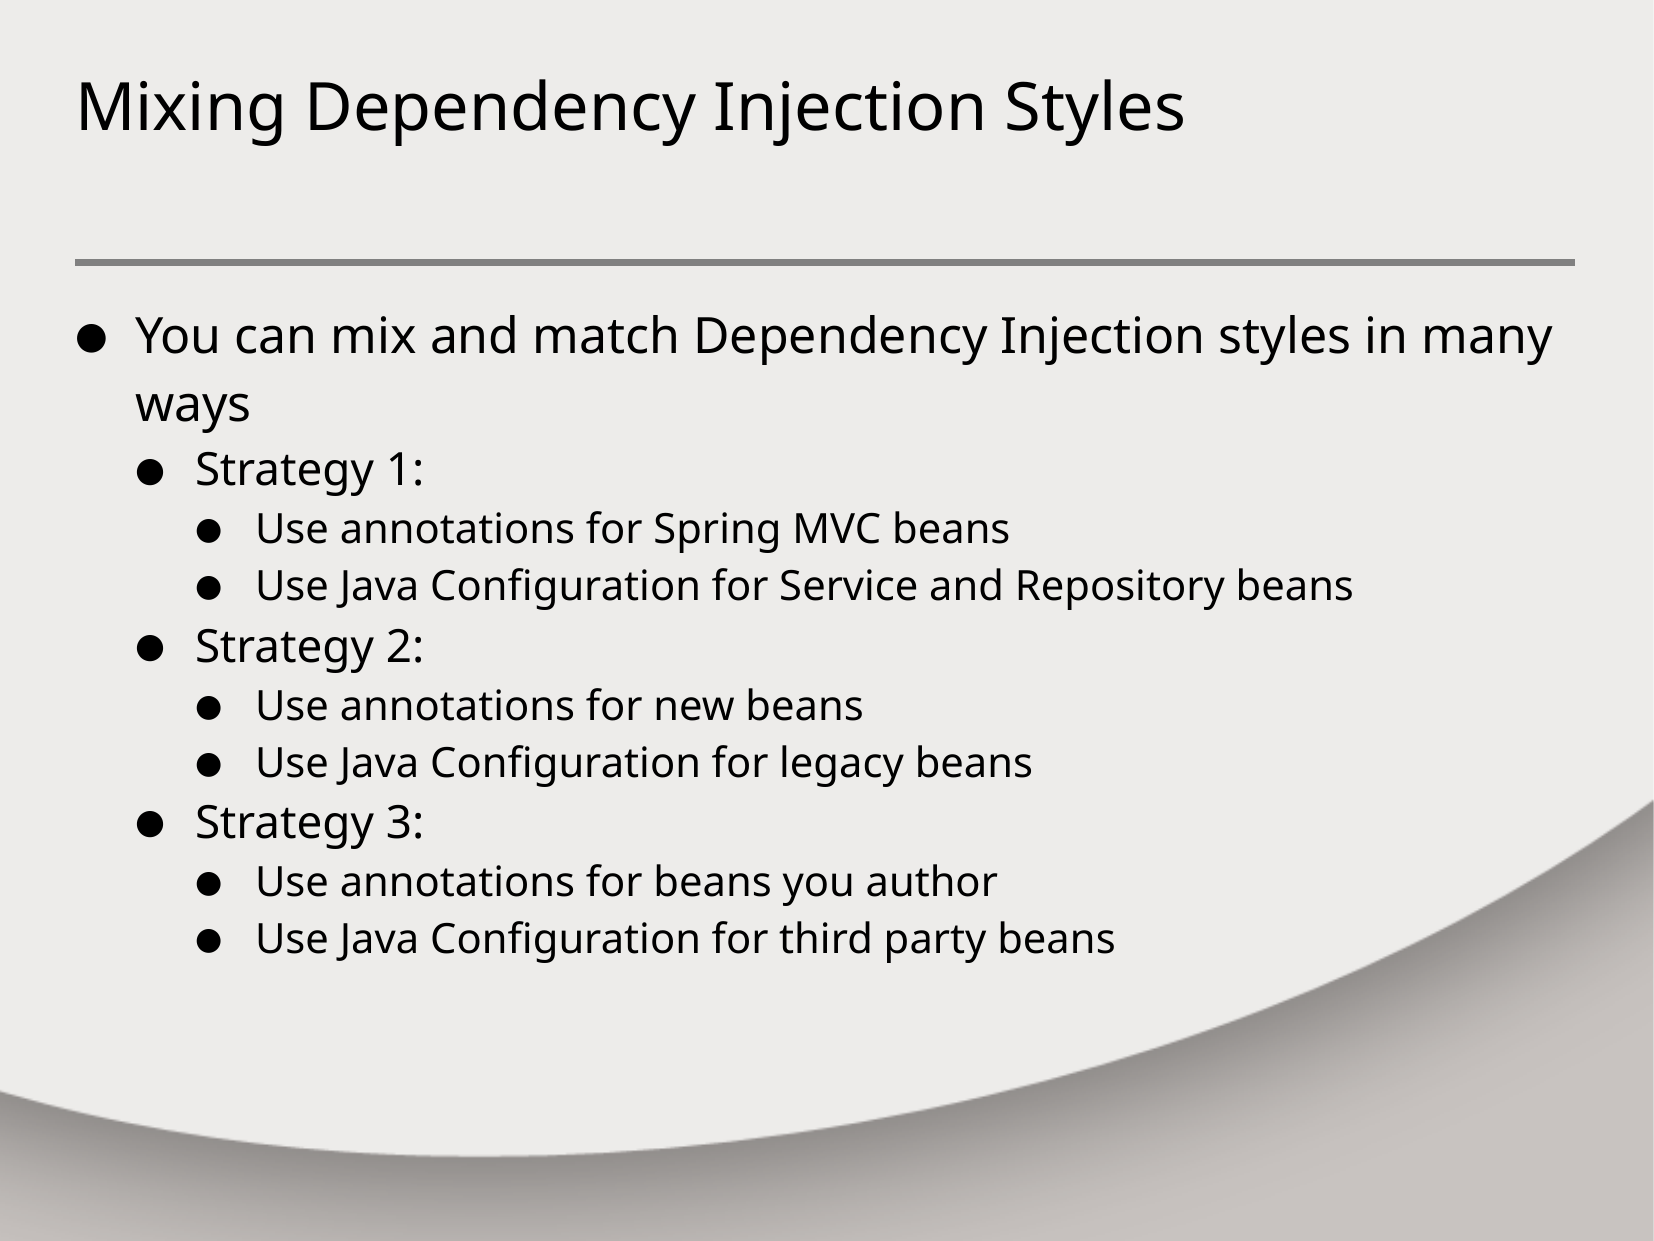

# Mixing Dependency Injection Styles
You can mix and match Dependency Injection styles in many ways
Strategy 1:
Use annotations for Spring MVC beans
Use Java Configuration for Service and Repository beans
Strategy 2:
Use annotations for new beans
Use Java Configuration for legacy beans
Strategy 3:
Use annotations for beans you author
Use Java Configuration for third party beans